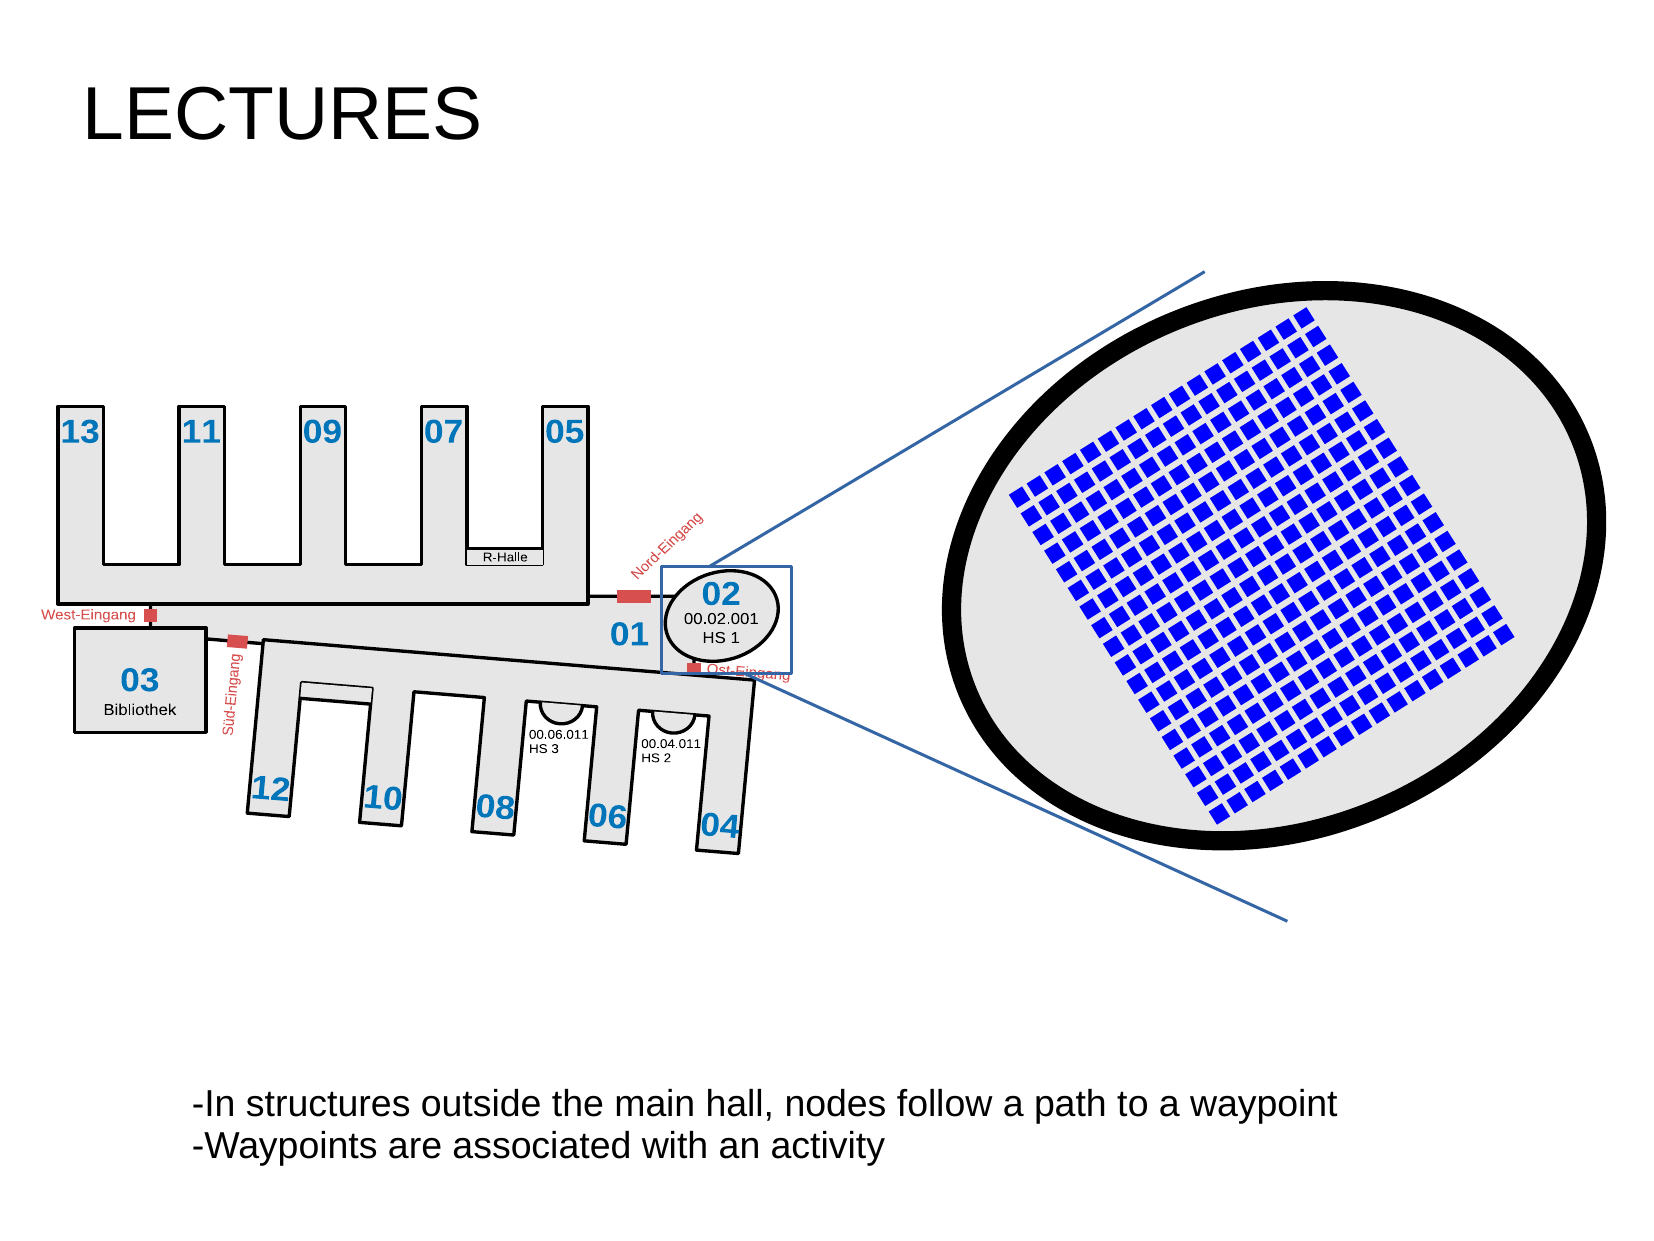

# LECTURES
-In structures outside the main hall, nodes follow a path to a waypoint
-Waypoints are associated with an activity